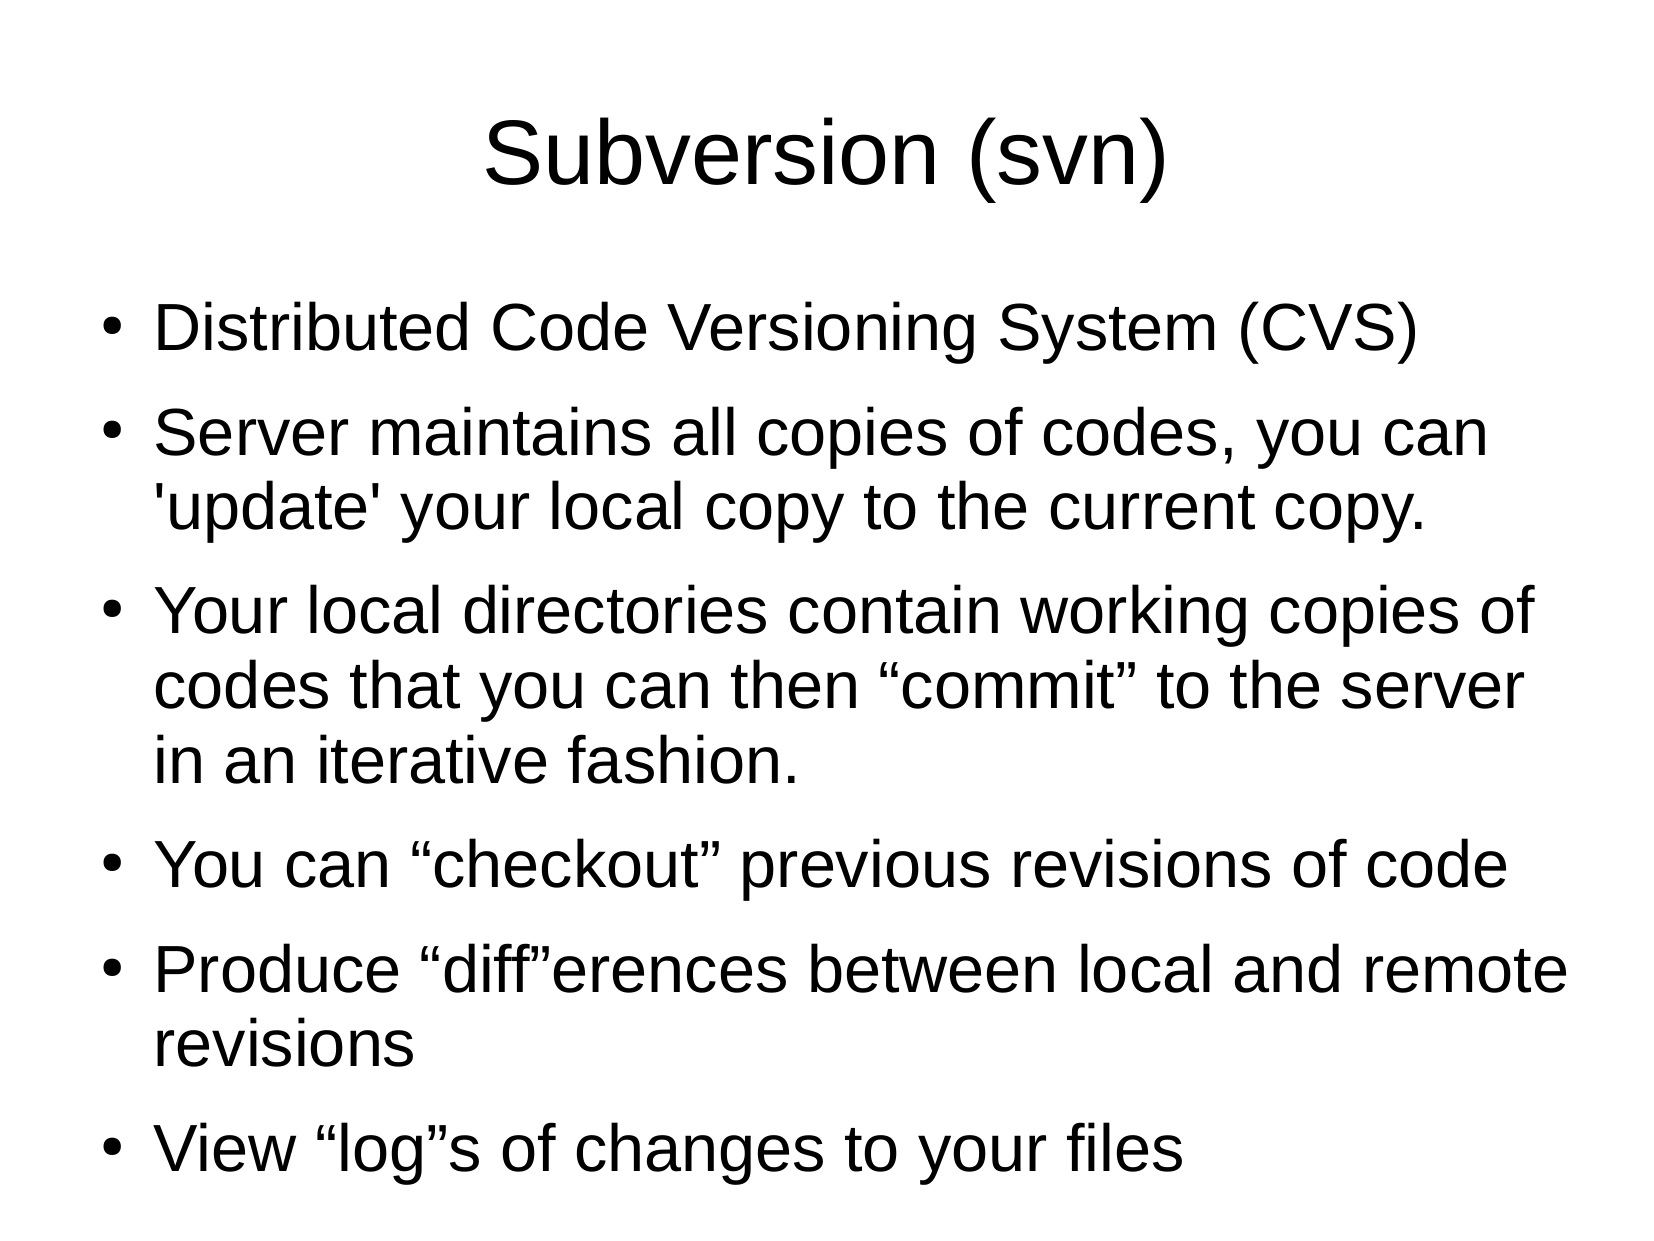

# Subversion (svn)
Distributed Code Versioning System (CVS)
Server maintains all copies of codes, you can 'update' your local copy to the current copy.
Your local directories contain working copies of codes that you can then “commit” to the server in an iterative fashion.
You can “checkout” previous revisions of code
Produce “diff”erences between local and remote revisions
View “log”s of changes to your files